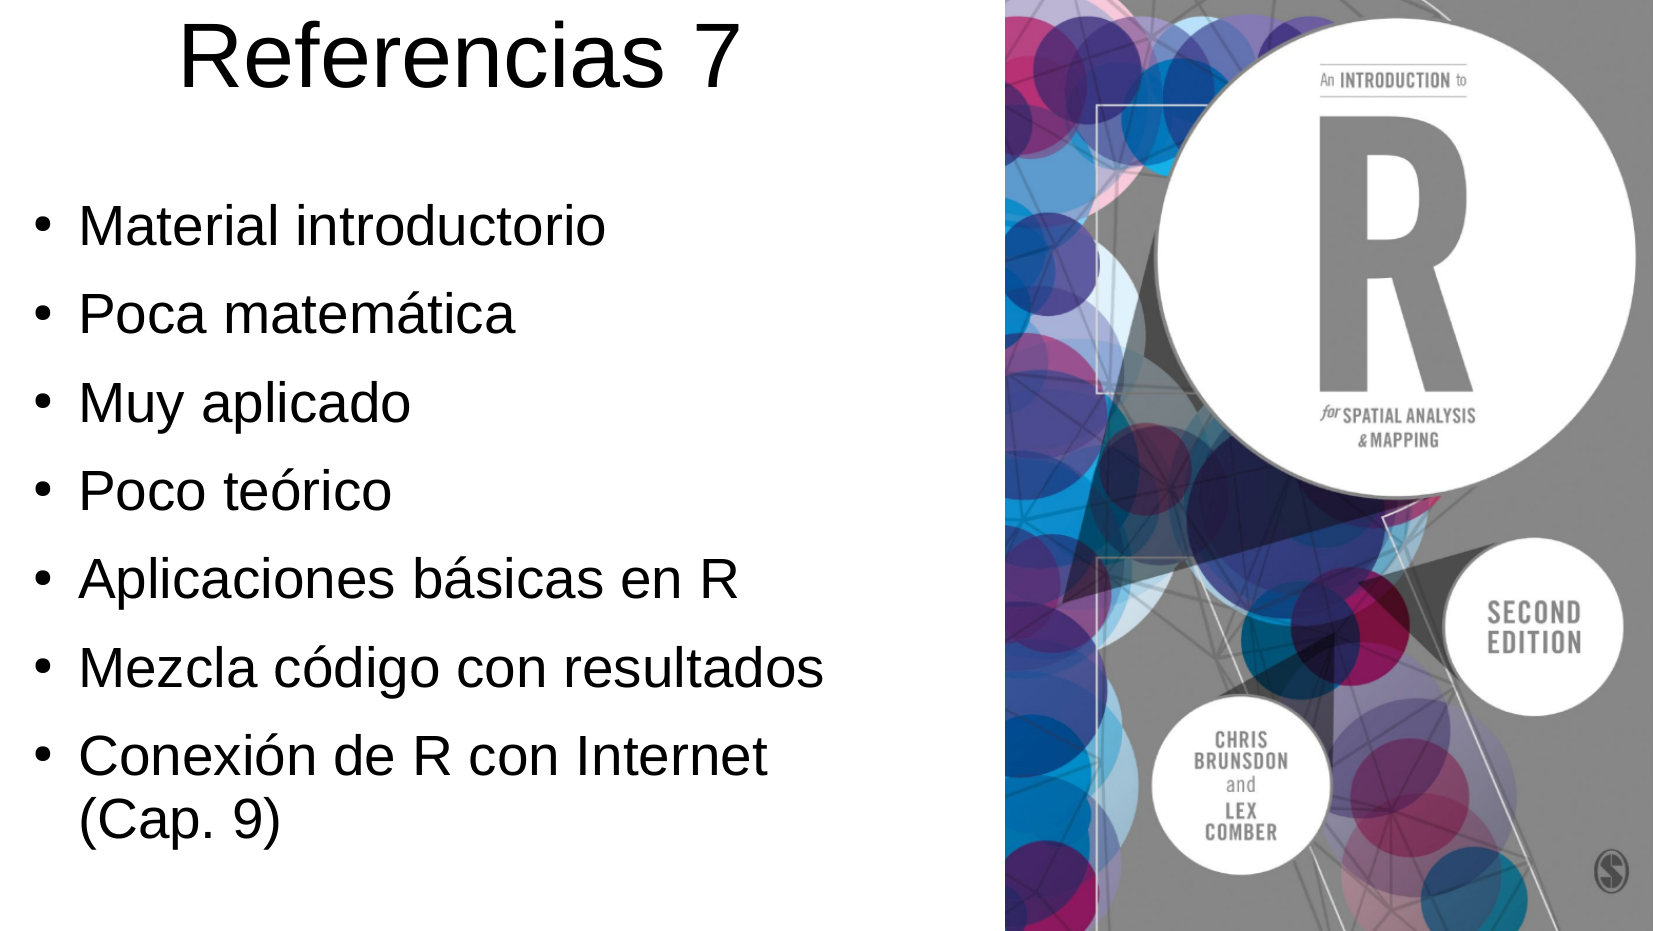

# Referencias 7
Material introductorio
Poca matemática
Muy aplicado
Poco teórico
Aplicaciones básicas en R
Mezcla código con resultados
Conexión de R con Internet (Cap. 9)